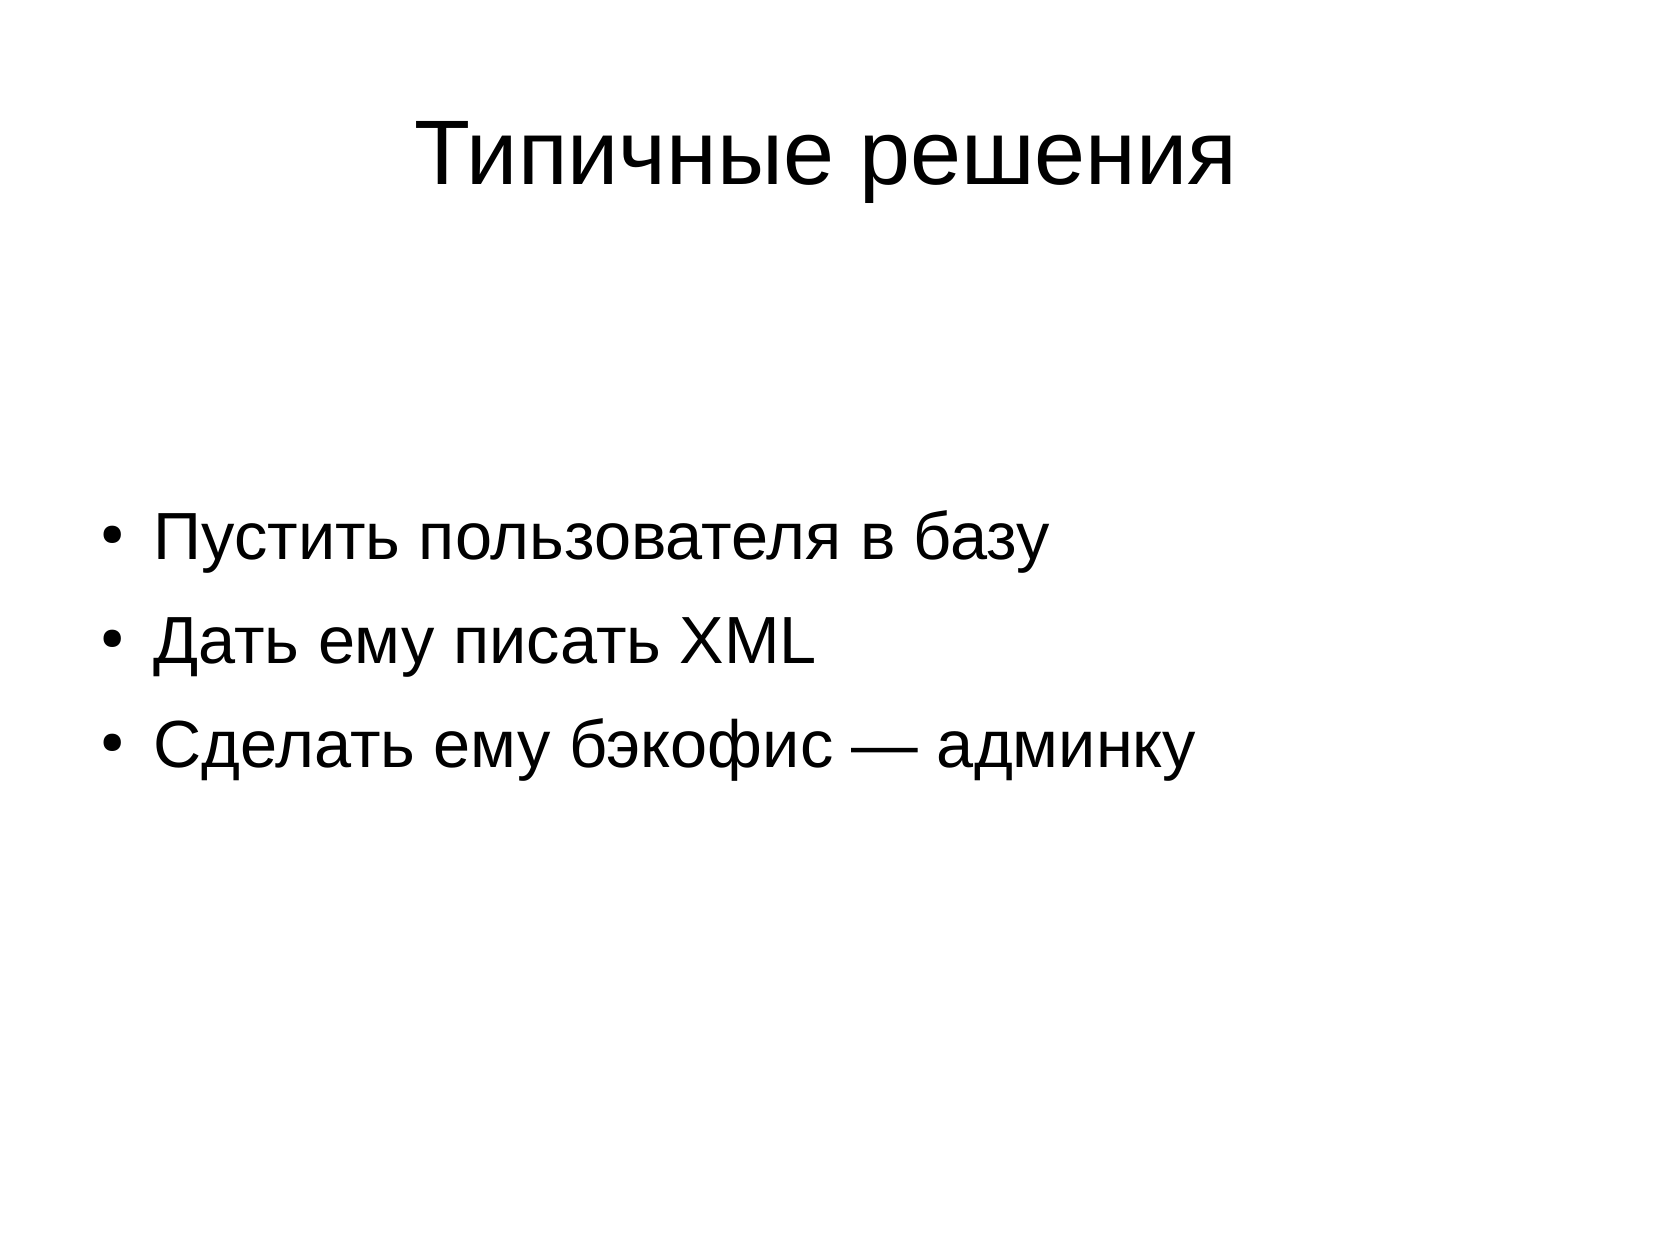

# Типичные решения
Пустить пользователя в базу
Дать ему писать XML
Сделать ему бэкофис — админку